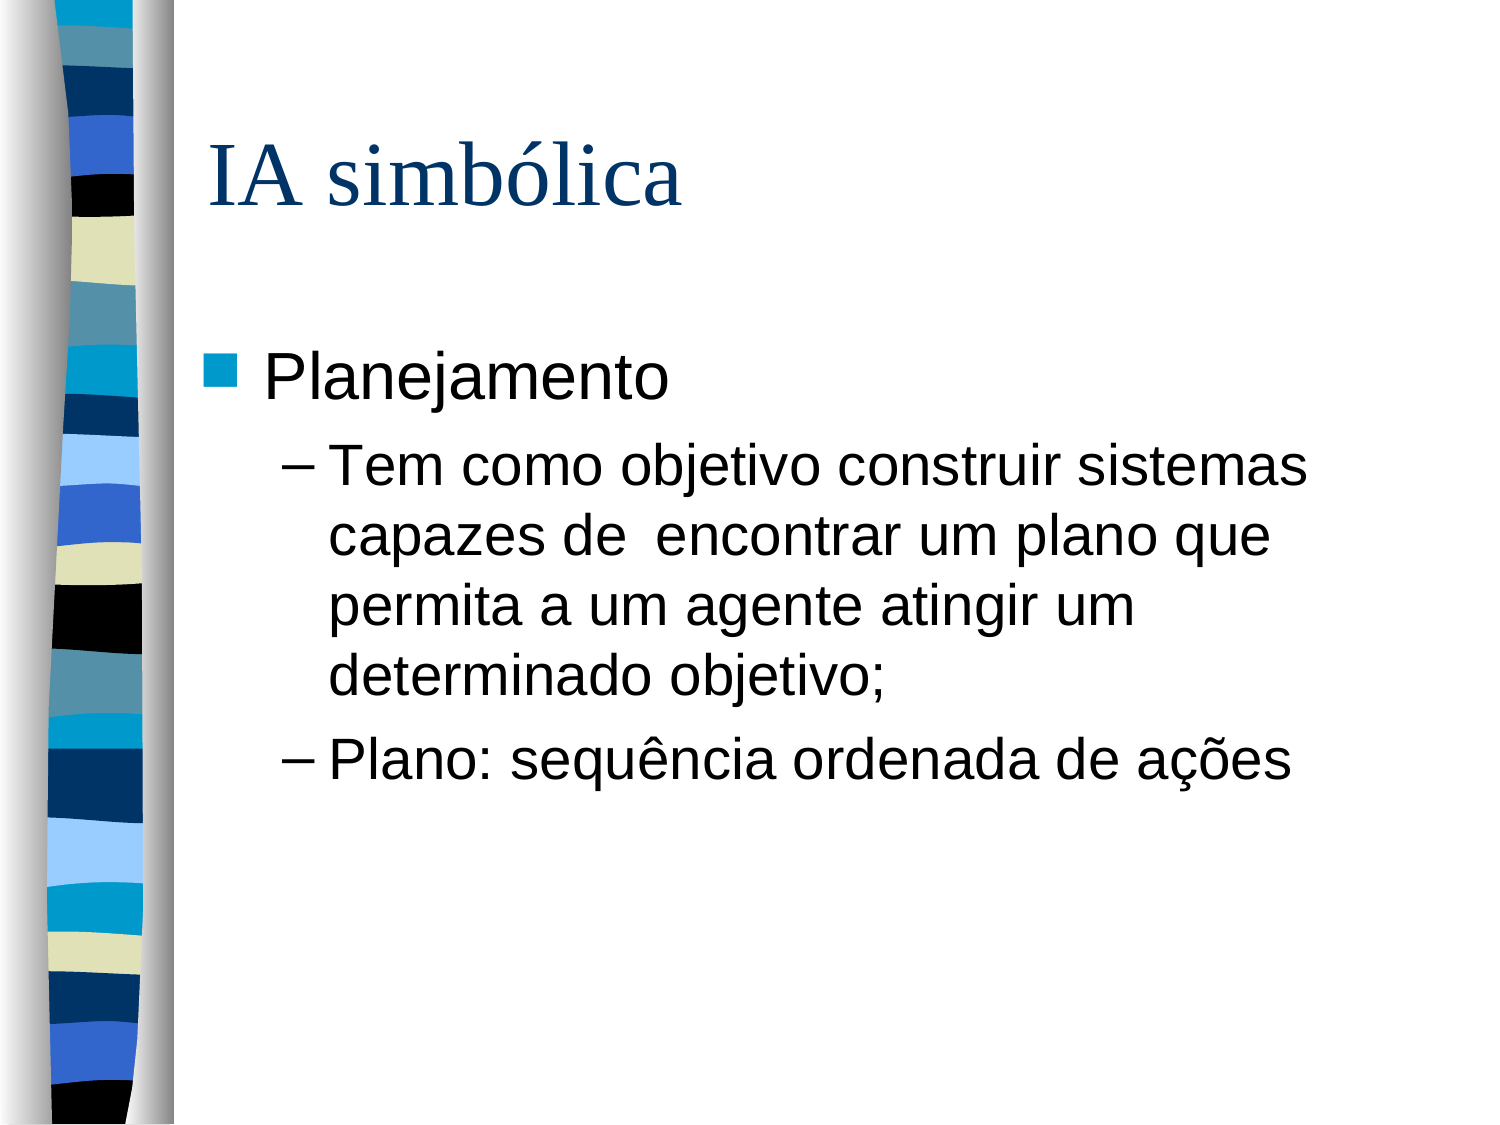

# IA simbólica
Planejamento
Tem como objetivo construir sistemas capazes de encontrar um plano que permita a um agente atingir um determinado objetivo;
Plano: sequência ordenada de ações